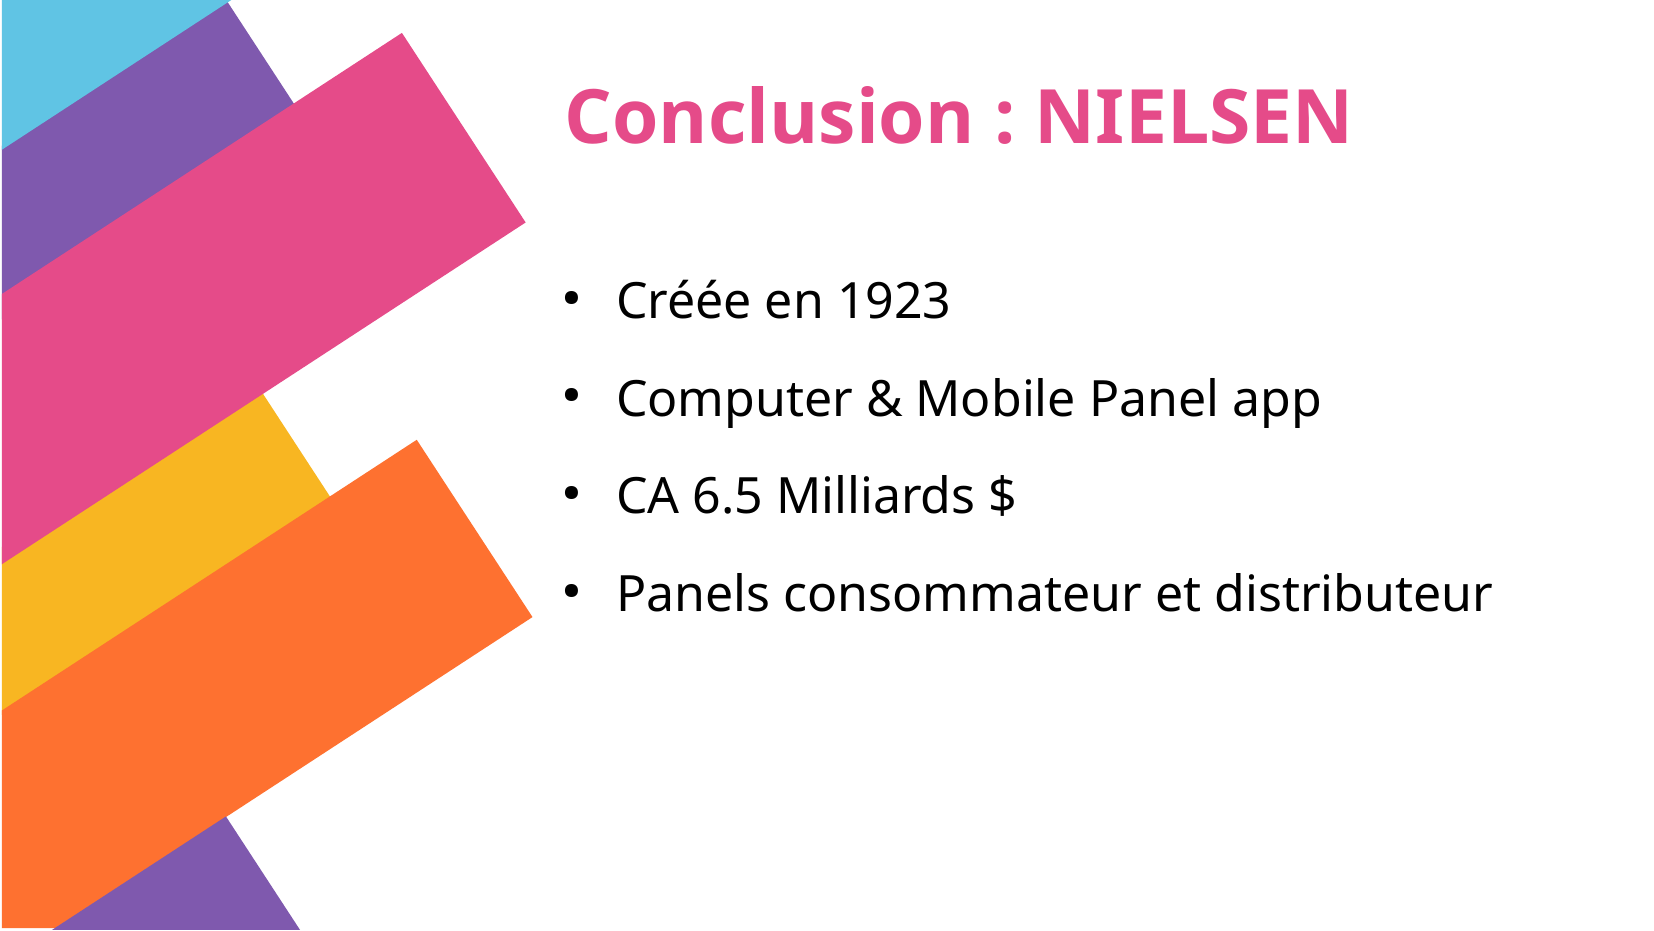

# Conclusion : NIELSEN
Créée en 1923
Computer & Mobile Panel app
CA 6.5 Milliards $
Panels consommateur et distributeur